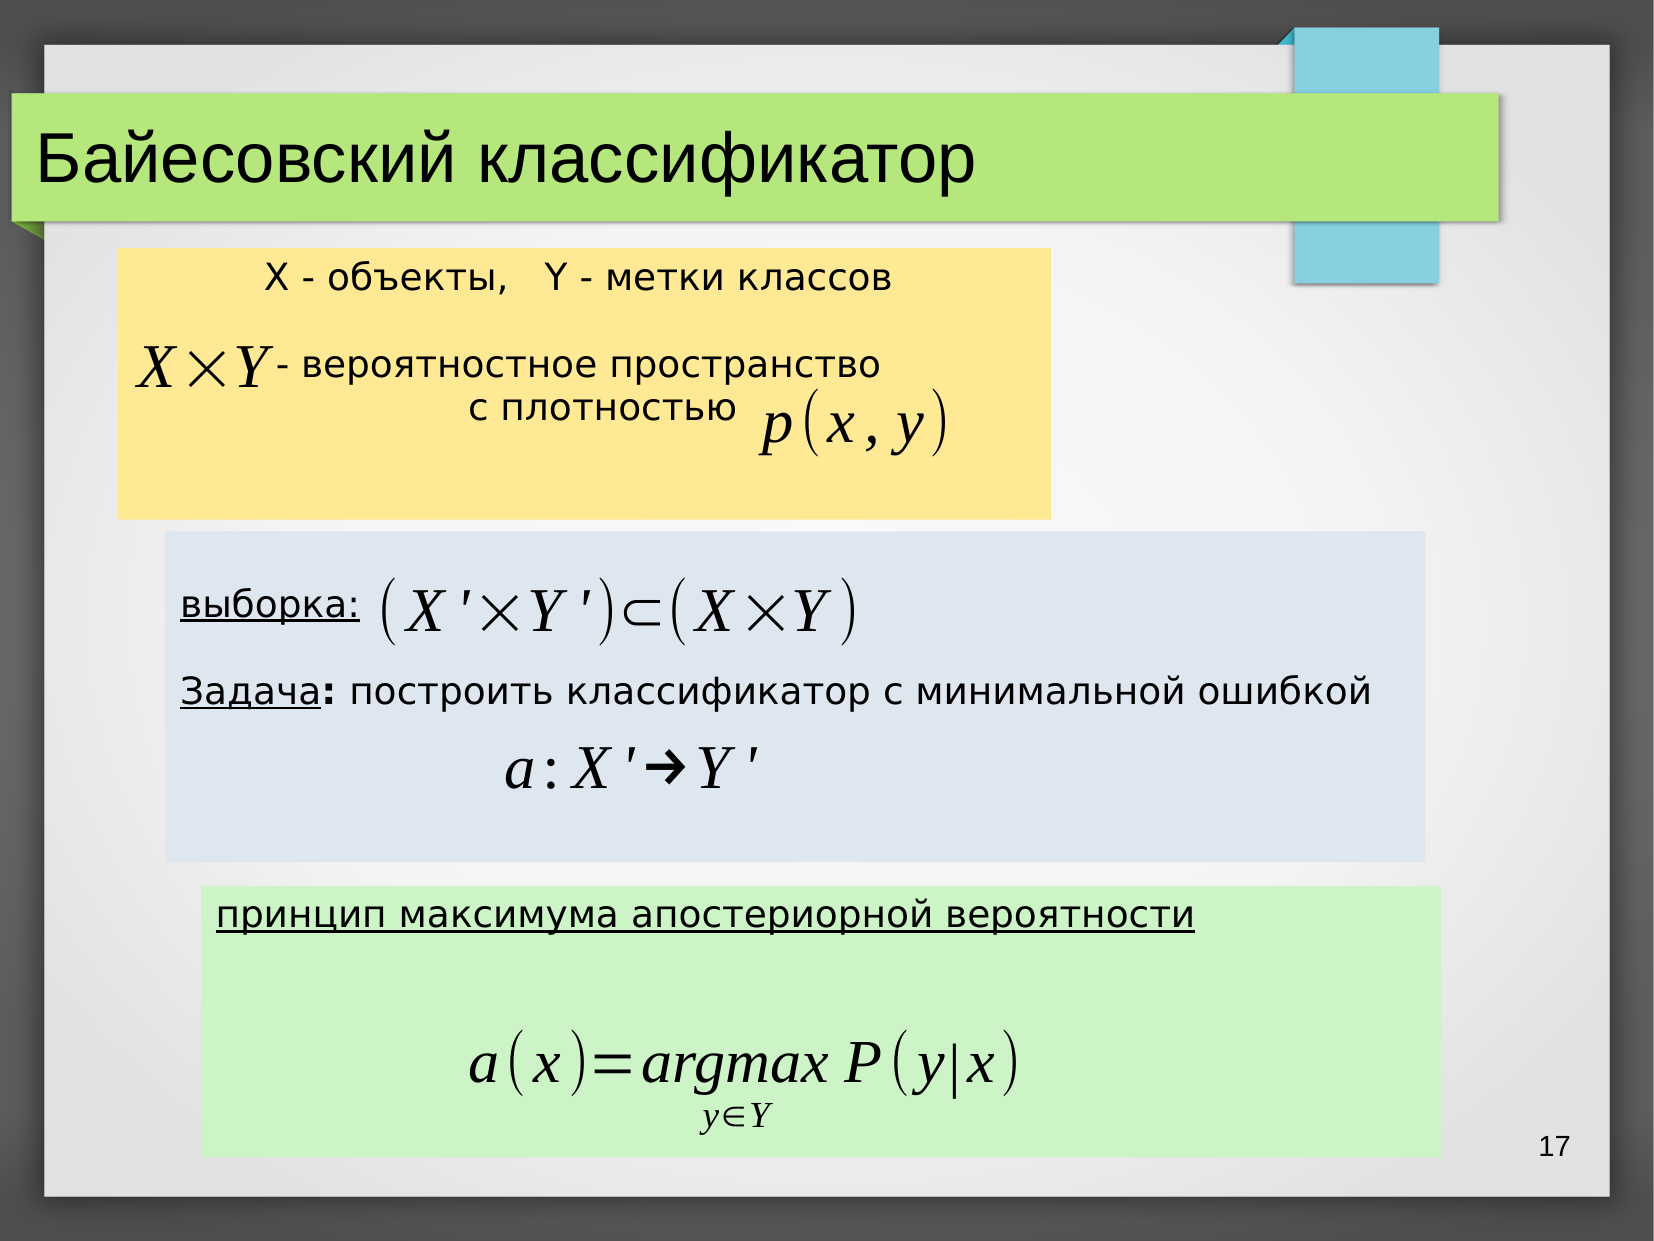

# Байесовский классификатор
X - объекты, Y - метки классов
- вероятностное пространство
 с плотностью
выборка:
Задача: построить классификатор с минимальной ошибкой
принцип максимума апостериорной вероятности
17